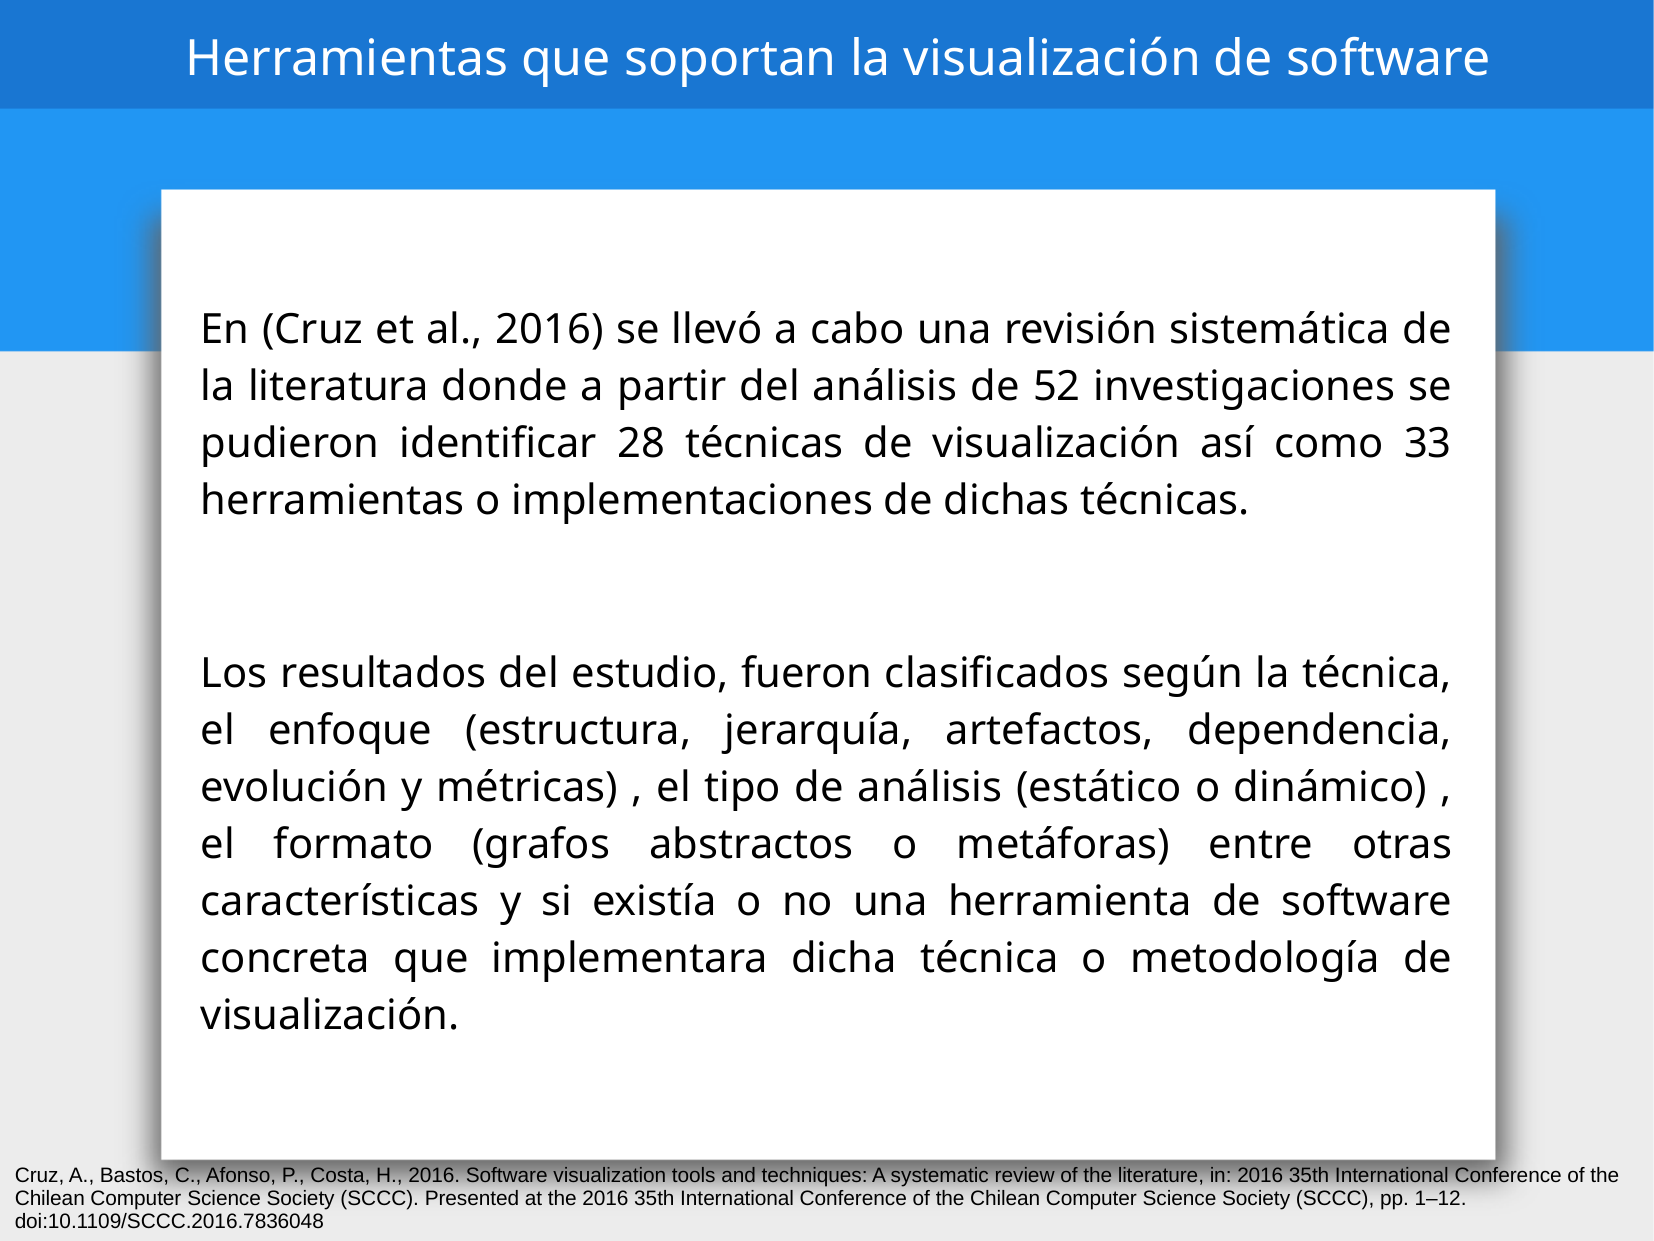

# Herramientas que soportan la visualización de software
En (Cruz et al., 2016) se llevó a cabo una revisión sistemática de la literatura donde a partir del análisis de 52 investigaciones se pudieron identificar 28 técnicas de visualización así como 33 herramientas o implementaciones de dichas técnicas.
Los resultados del estudio, fueron clasificados según la técnica, el enfoque (estructura, jerarquía, artefactos, dependencia, evolución y métricas) , el tipo de análisis (estático o dinámico) , el formato (grafos abstractos o metáforas) entre otras características y si existía o no una herramienta de software concreta que implementara dicha técnica o metodología de visualización.
Cruz, A., Bastos, C., Afonso, P., Costa, H., 2016. Software visualization tools and techniques: A systematic review of the literature, in: 2016 35th International Conference of the Chilean Computer Science Society (SCCC). Presented at the 2016 35th International Conference of the Chilean Computer Science Society (SCCC), pp. 1–12. doi:10.1109/SCCC.2016.7836048